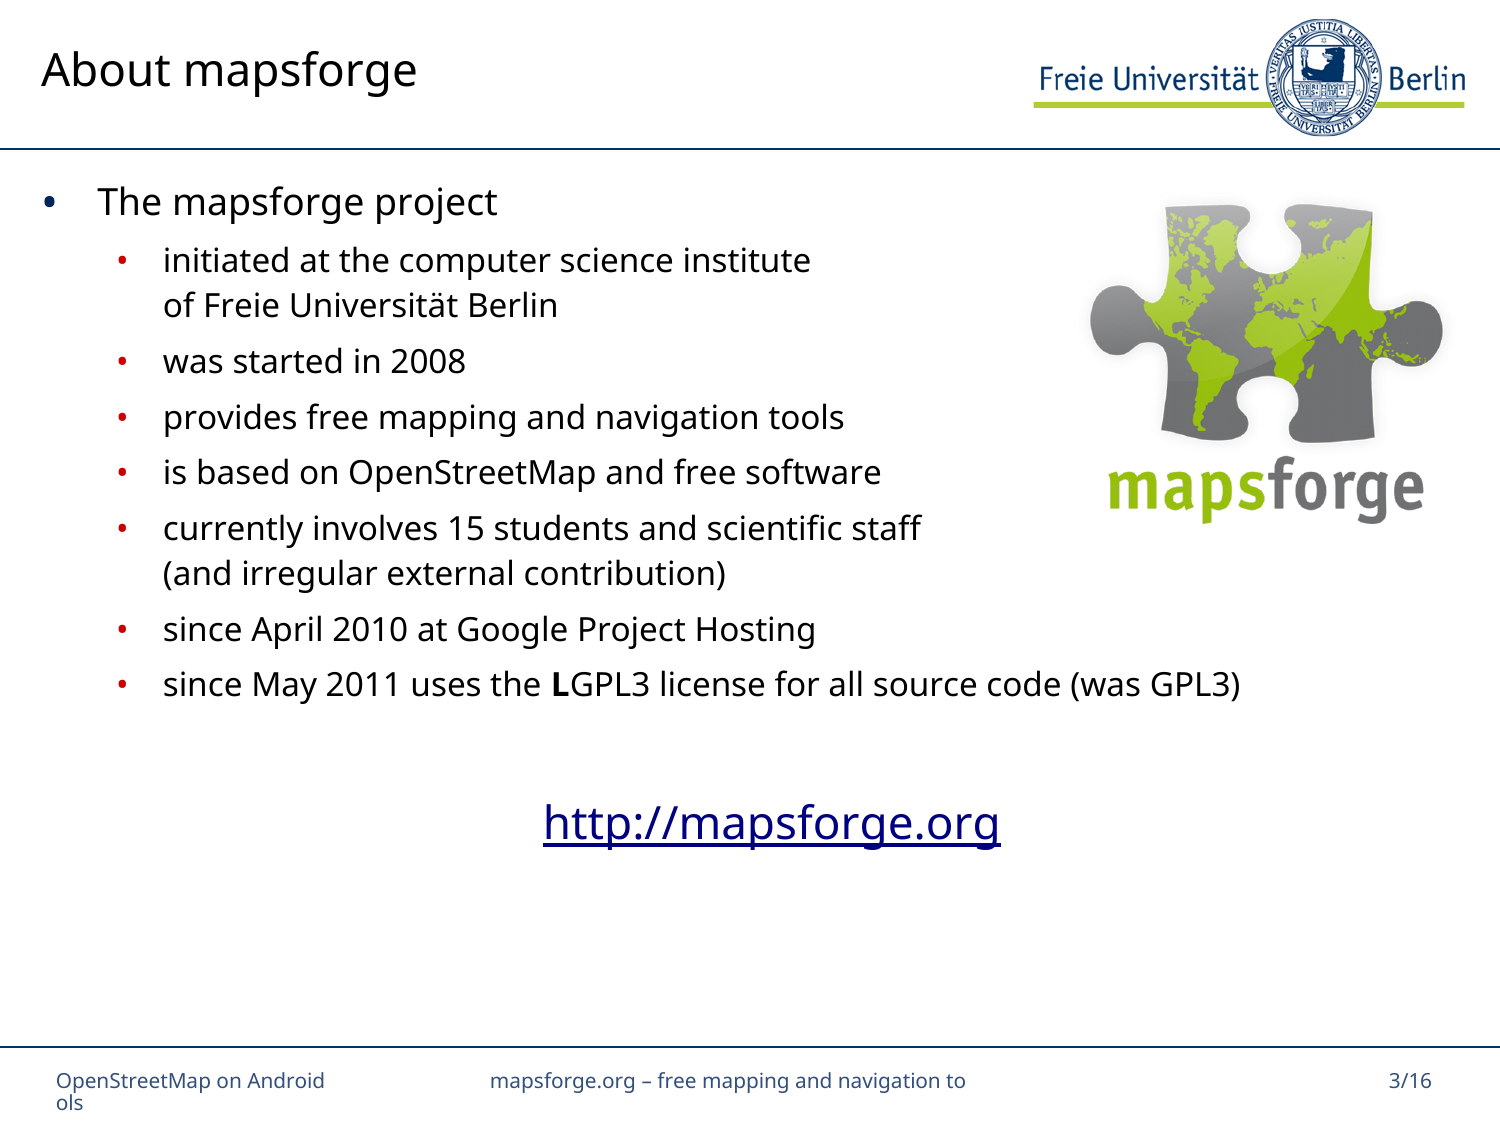

# About mapsforge
The mapsforge project
initiated at the computer science institute
of Freie Universität Berlin
was started in 2008
provides free mapping and navigation tools
is based on OpenStreetMap and free software
currently involves 15 students and scientific staff
(and irregular external contribution)
since April 2010 at Google Project Hosting
since May 2011 uses the LGPL3 license for all source code (was GPL3)
http://mapsforge.org
OpenStreetMap on Android mapsforge.org – free mapping and navigation tools
3